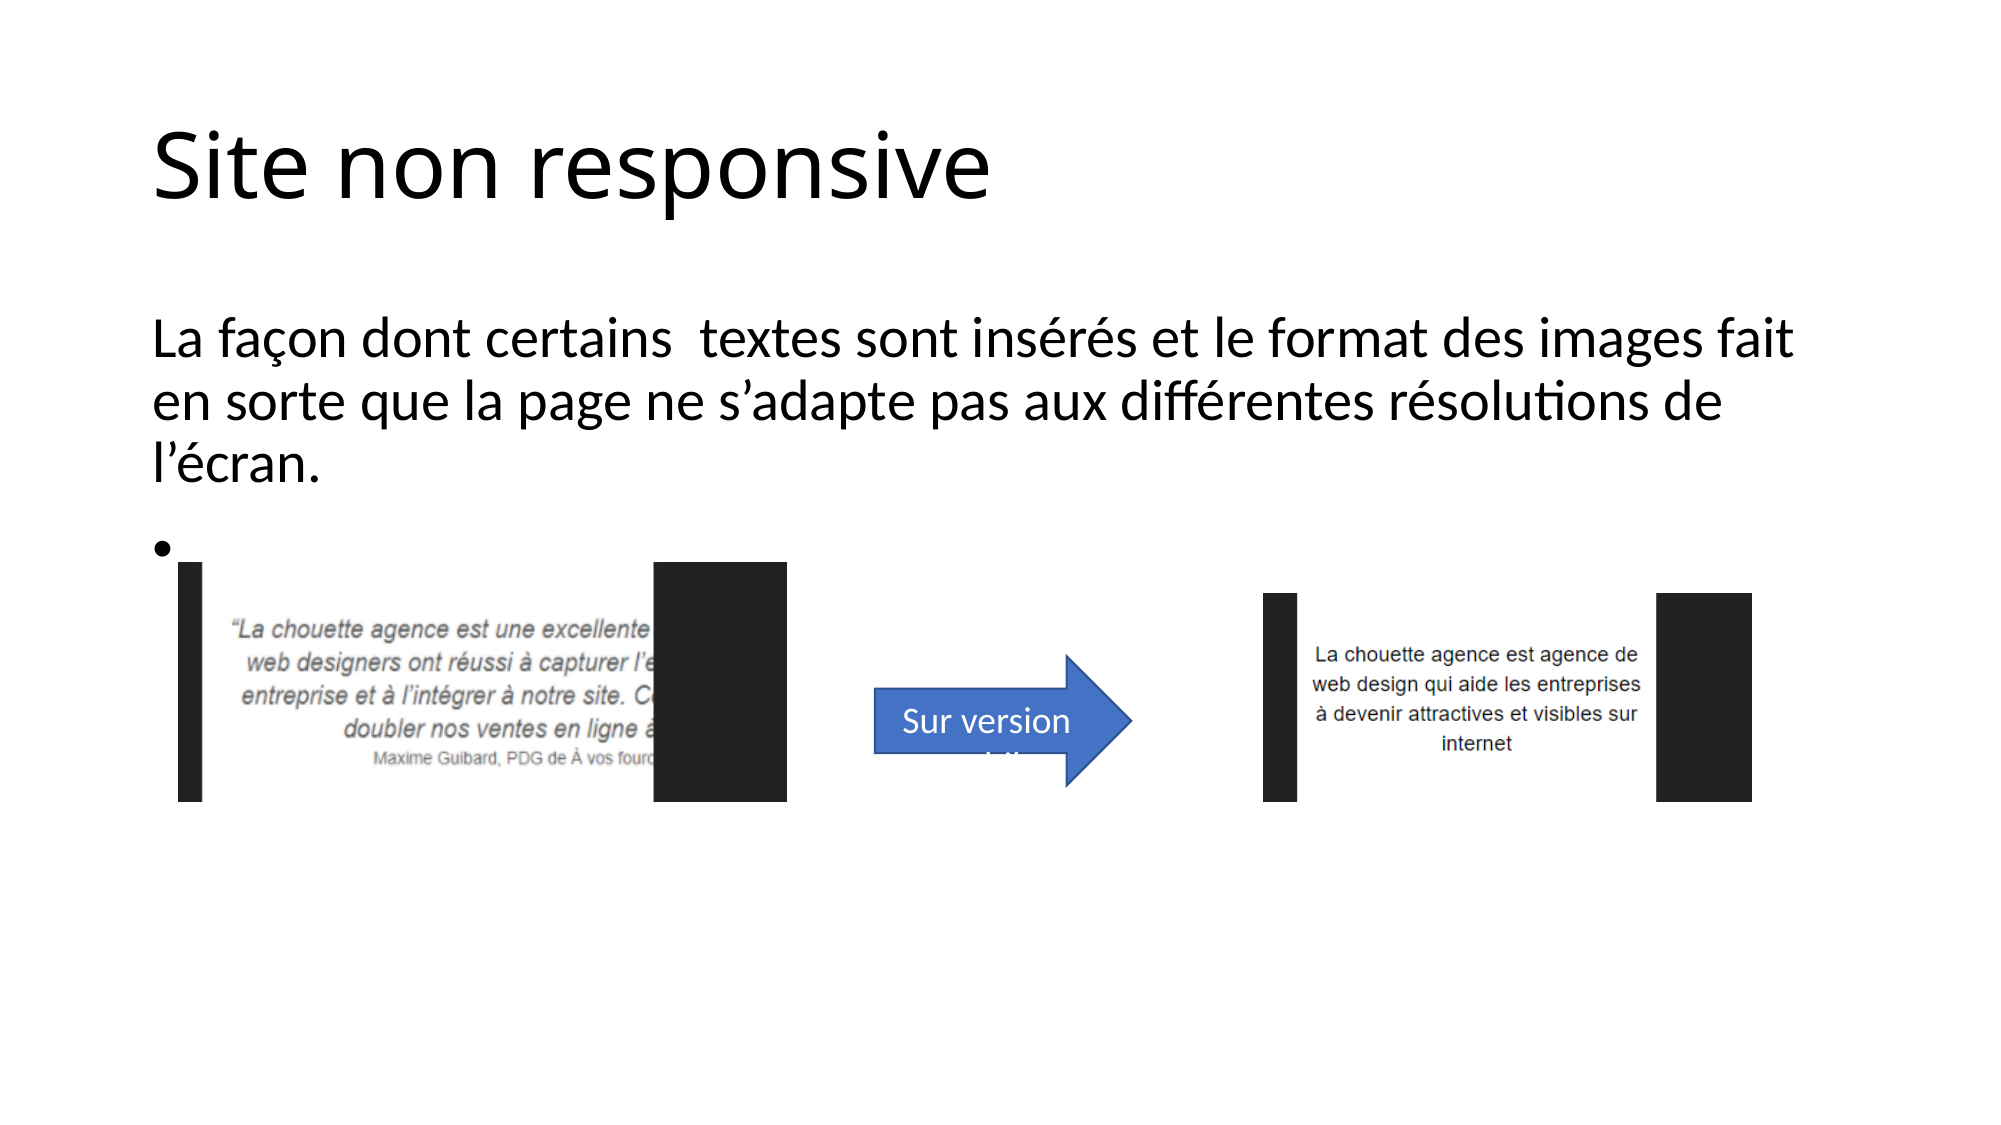

# Site non responsive
La façon dont certains textes sont insérés et le format des images fait en sorte que la page ne s’adapte pas aux différentes résolutions de l’écran.
Sur version mobile